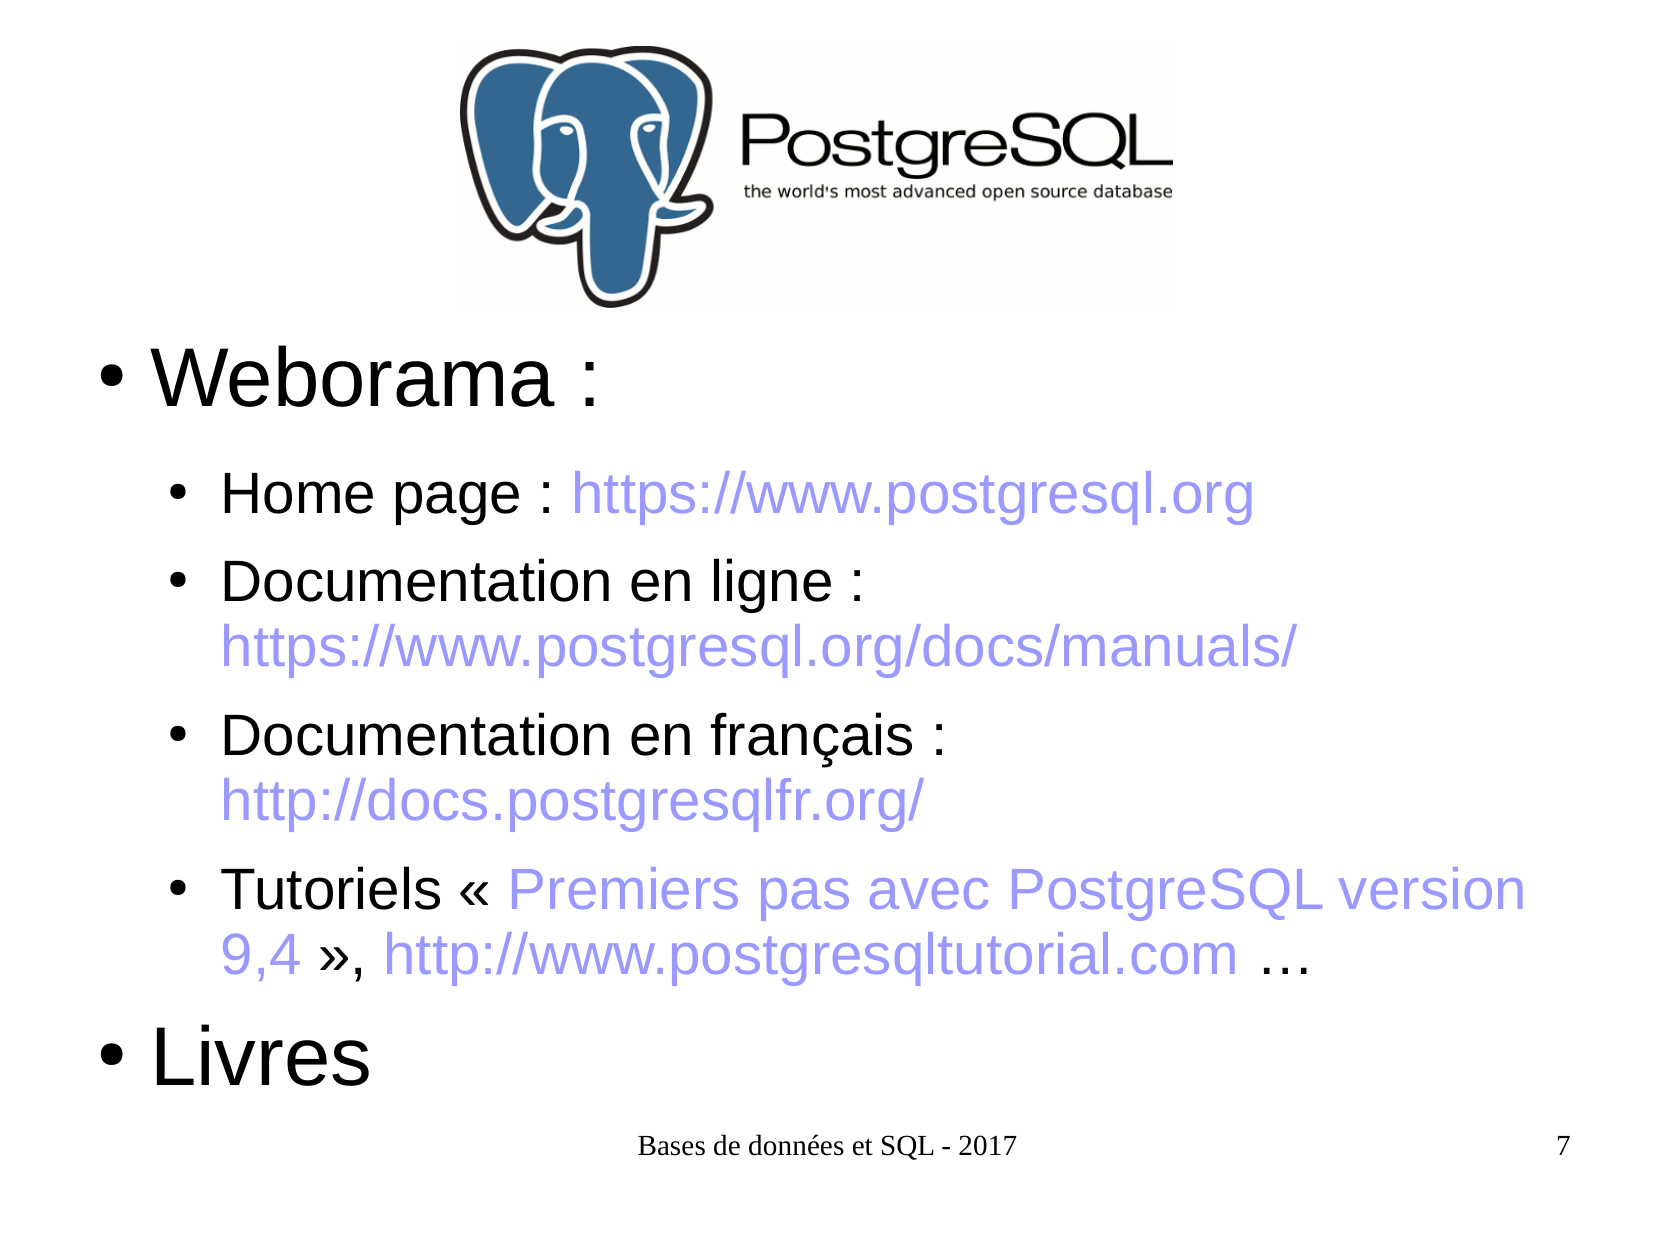

# Weborama :
Home page : https://www.postgresql.org
Documentation en ligne : https://www.postgresql.org/docs/manuals/
Documentation en français : http://docs.postgresqlfr.org/
Tutoriels « Premiers pas avec PostgreSQL version 9,4 », http://www.postgresqltutorial.com …
Livres
Bases de données et SQL - 2017
7